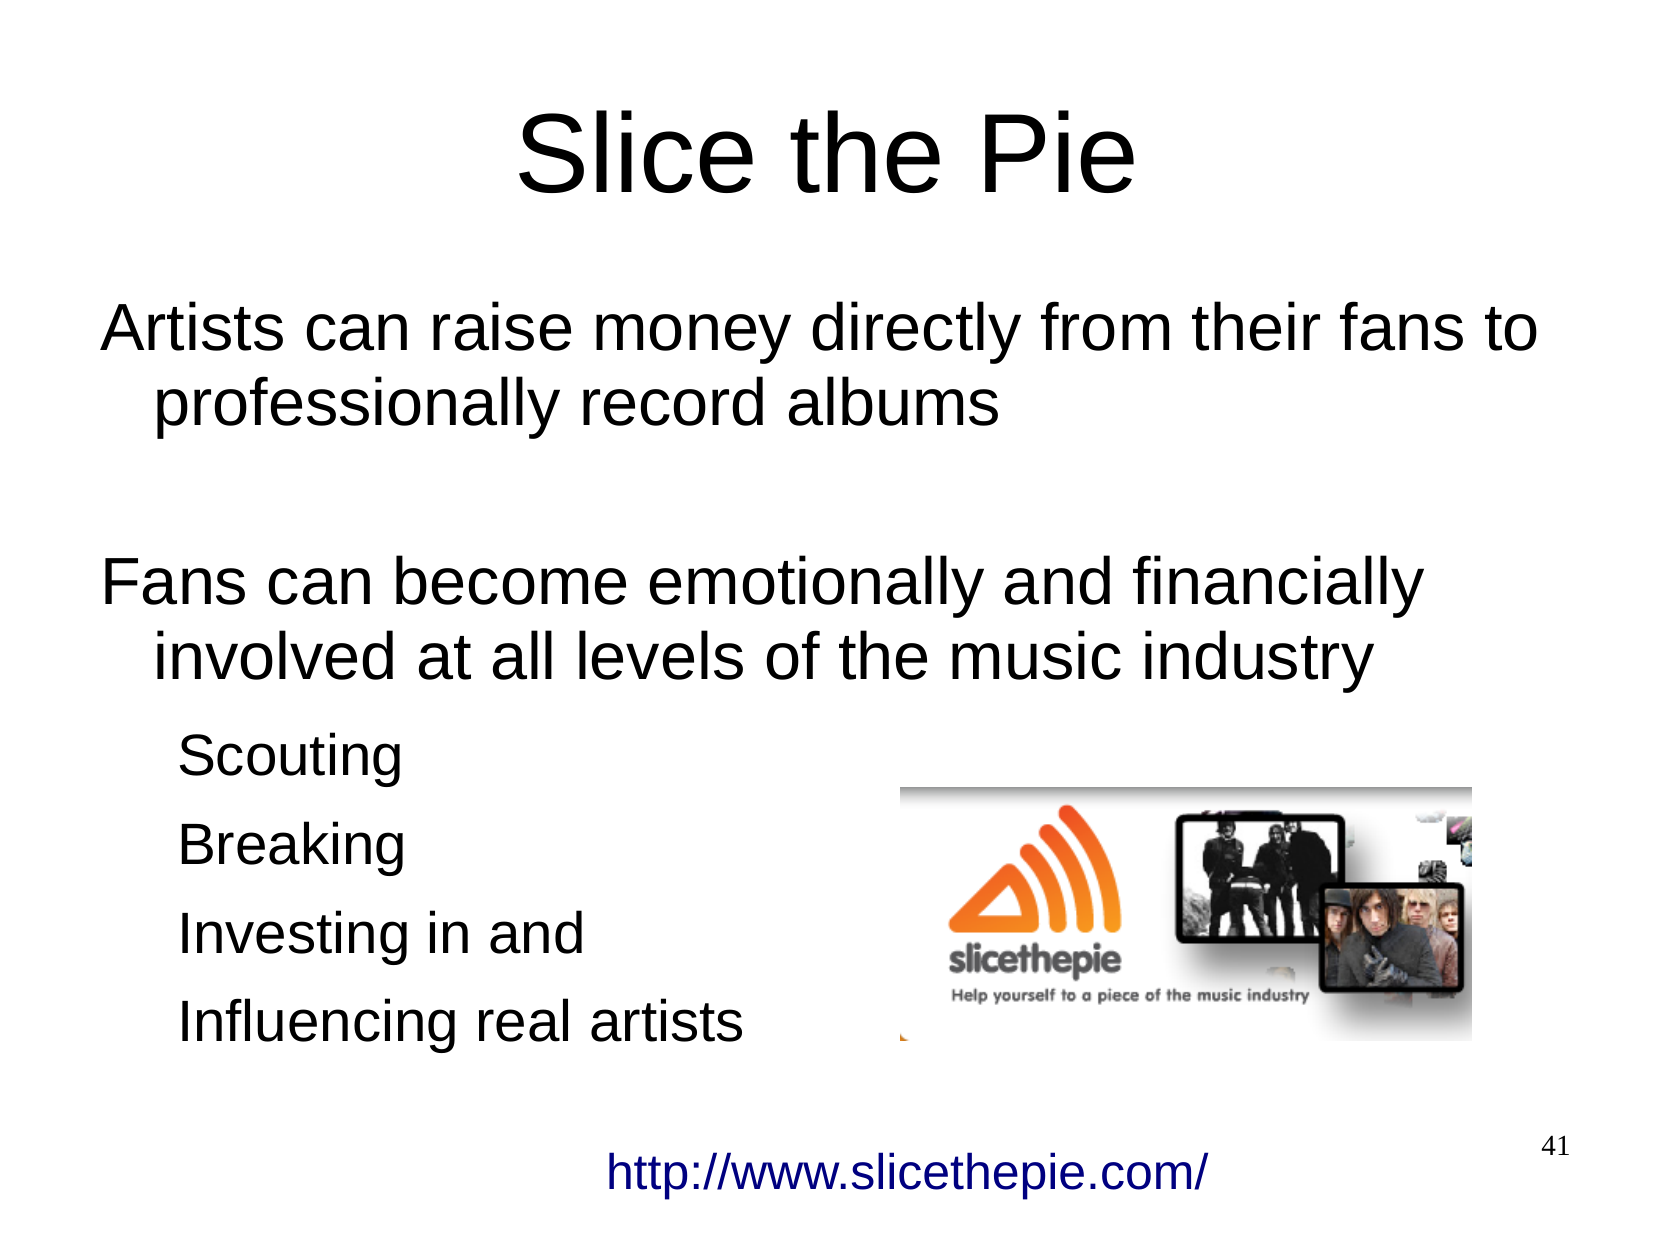

# Slice the Pie
Artists can raise money directly from their fans to professionally record albums
Fans can become emotionally and financially involved at all levels of the music industry
Scouting
Breaking
Investing in and
Influencing real artists
41
http://www.slicethepie.com/